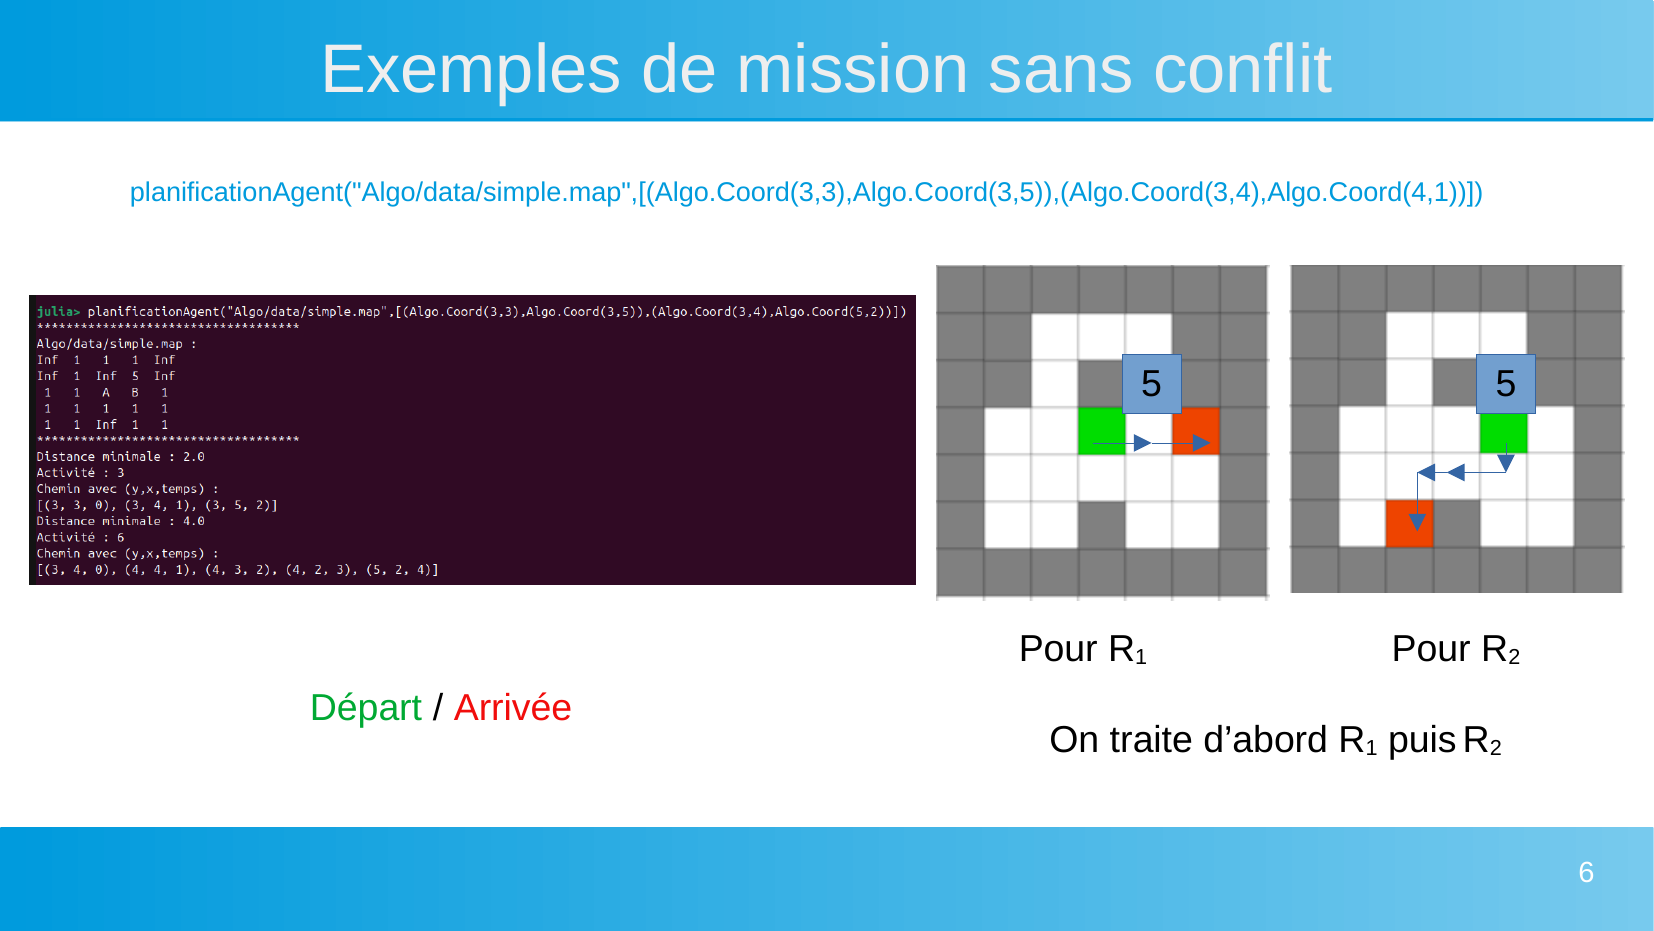

# Exemples de mission sans conflit
planificationAgent("Algo/data/simple.map",[(Algo.Coord(3,3),Algo.Coord(3,5)),(Algo.Coord(3,4),Algo.Coord(4,1))])
5
5
Pour R1
Pour R2
Départ / Arrivée
On traite d’abord R1 puis R2
6